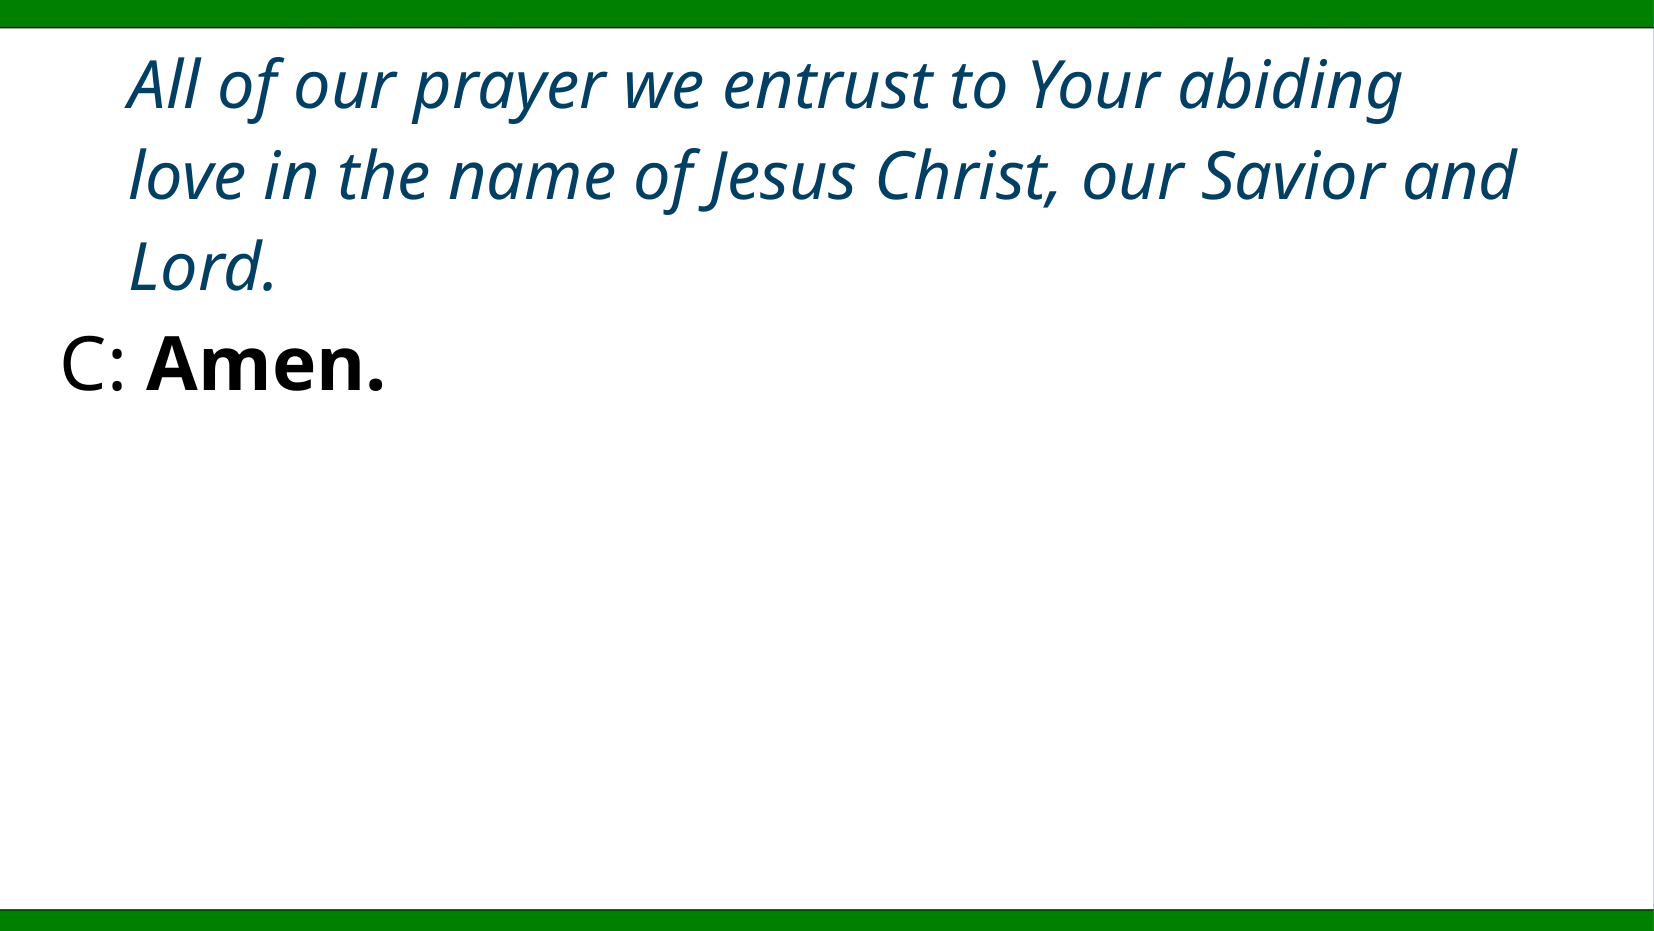

All of our prayer we entrust to Your abiding
 love in the name of Jesus Christ, our Savior and
 Lord.
C: Amen.